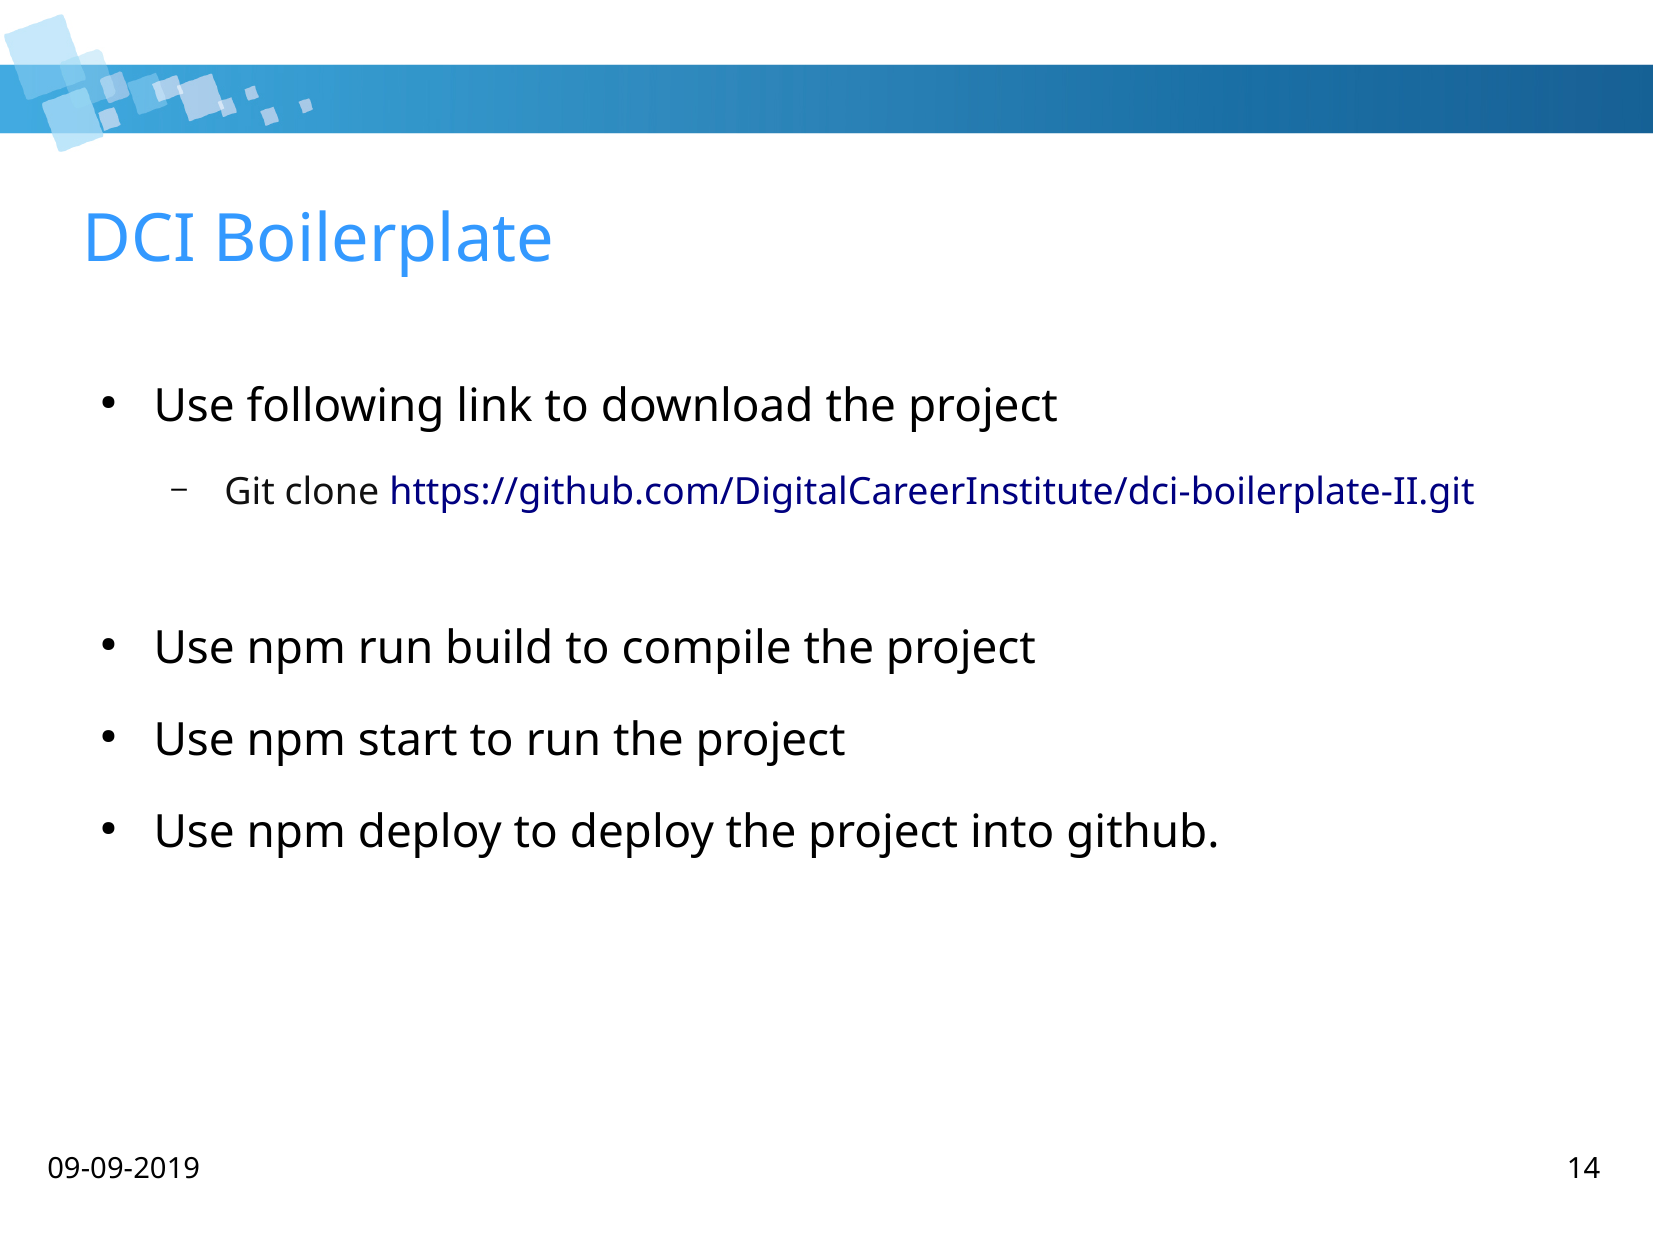

# DCI Boilerplate
Use following link to download the project
Git clone https://github.com/DigitalCareerInstitute/dci-boilerplate-II.git
Use npm run build to compile the project
Use npm start to run the project
Use npm deploy to deploy the project into github.
09-09-2019
14